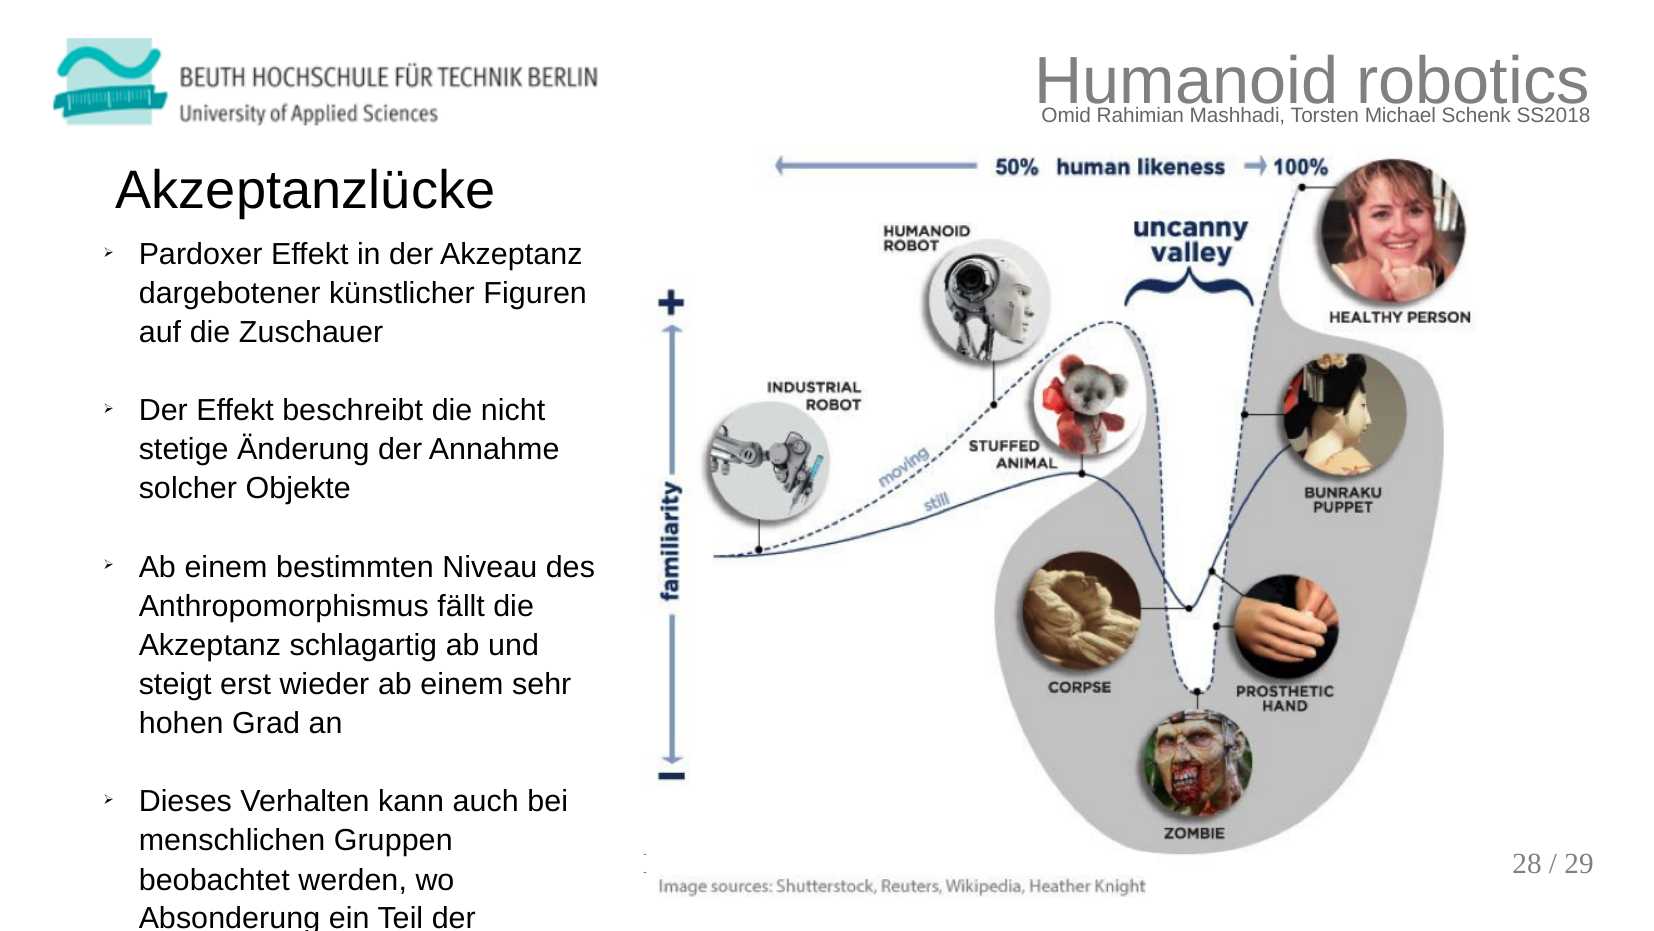

#
Humanoid robotics
Omid Rahimian Mashhadi, Torsten Michael Schenk SS2018
Akzeptanzlücke
Pardoxer Effekt in der Akzeptanz dargebotener künstlicher Figuren auf die Zuschauer
Der Effekt beschreibt die nicht stetige Änderung der Annahme solcher Objekte
Ab einem bestimmten Niveau des Anthropomorphismus fällt die Akzeptanz schlagartig ab und steigt erst wieder ab einem sehr hohen Grad an
Dieses Verhalten kann auch bei menschlichen Gruppen beobachtet werden, wo Absonderung ein Teil der Gruppendynamik ausmacht
 / 29
Entwurf eingebetteter Systeme
28